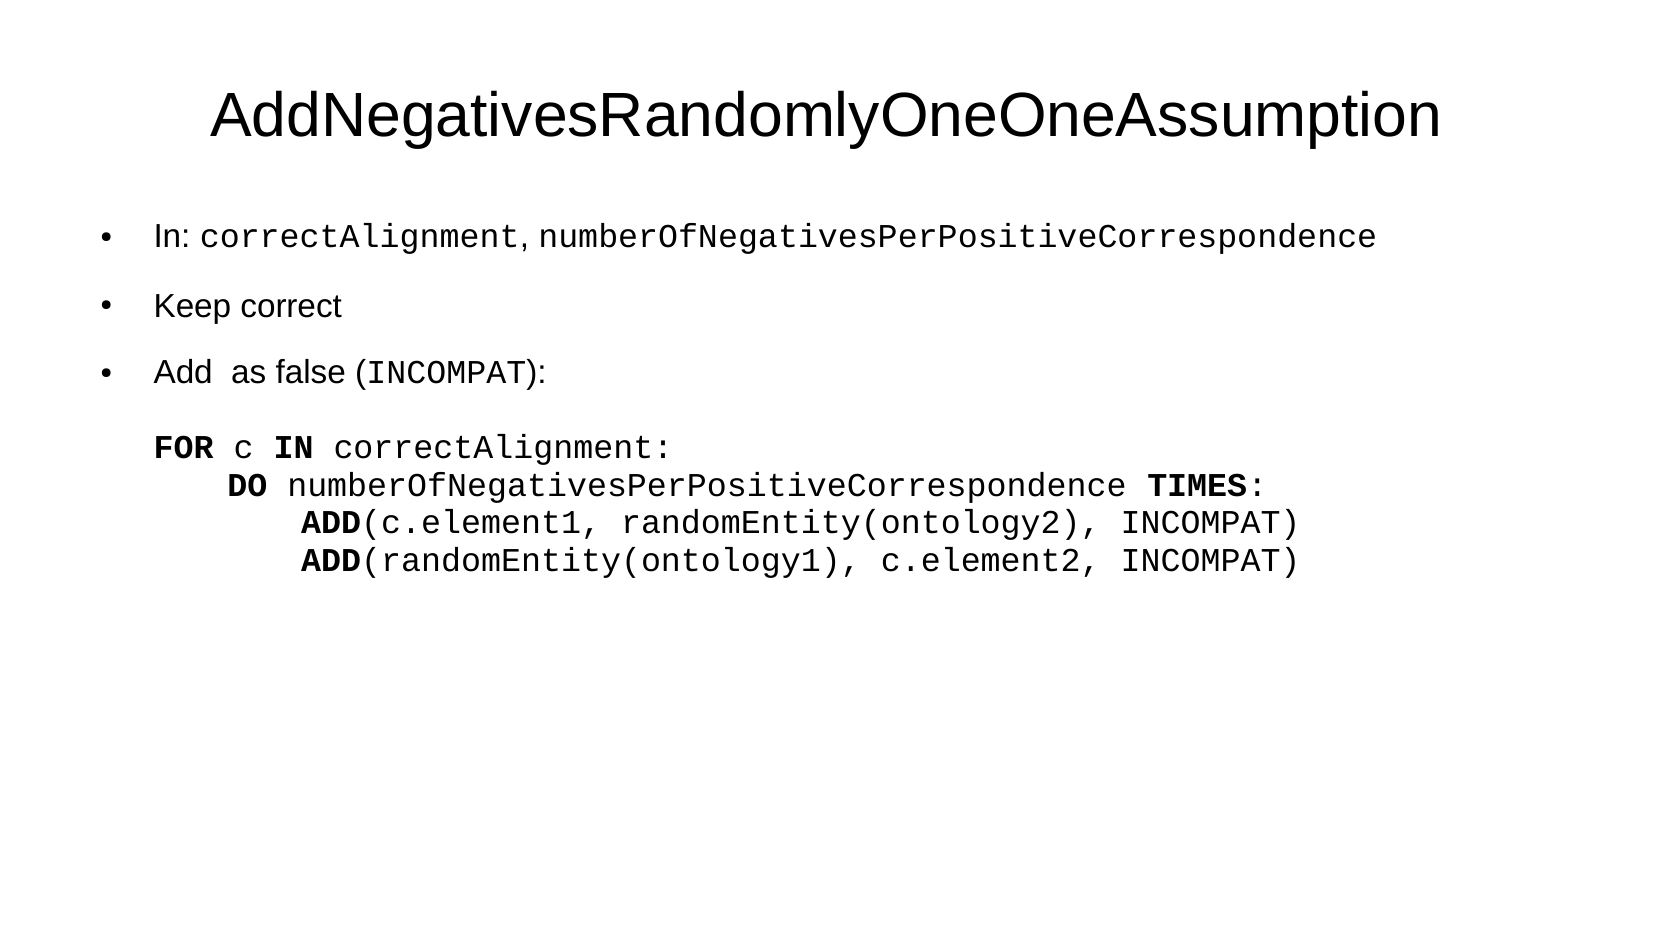

# AddNegativesRandomlyOneOneAssumption
In: correctAlignment, numberOfNegativesPerPositiveCorrespondence
Keep correct
Add as false (INCOMPAT):
FOR c IN correctAlignment:
	DO numberOfNegativesPerPositiveCorrespondence TIMES:
		ADD(c.element1, randomEntity(ontology2), INCOMPAT)
		ADD(randomEntity(ontology1), c.element2, INCOMPAT)